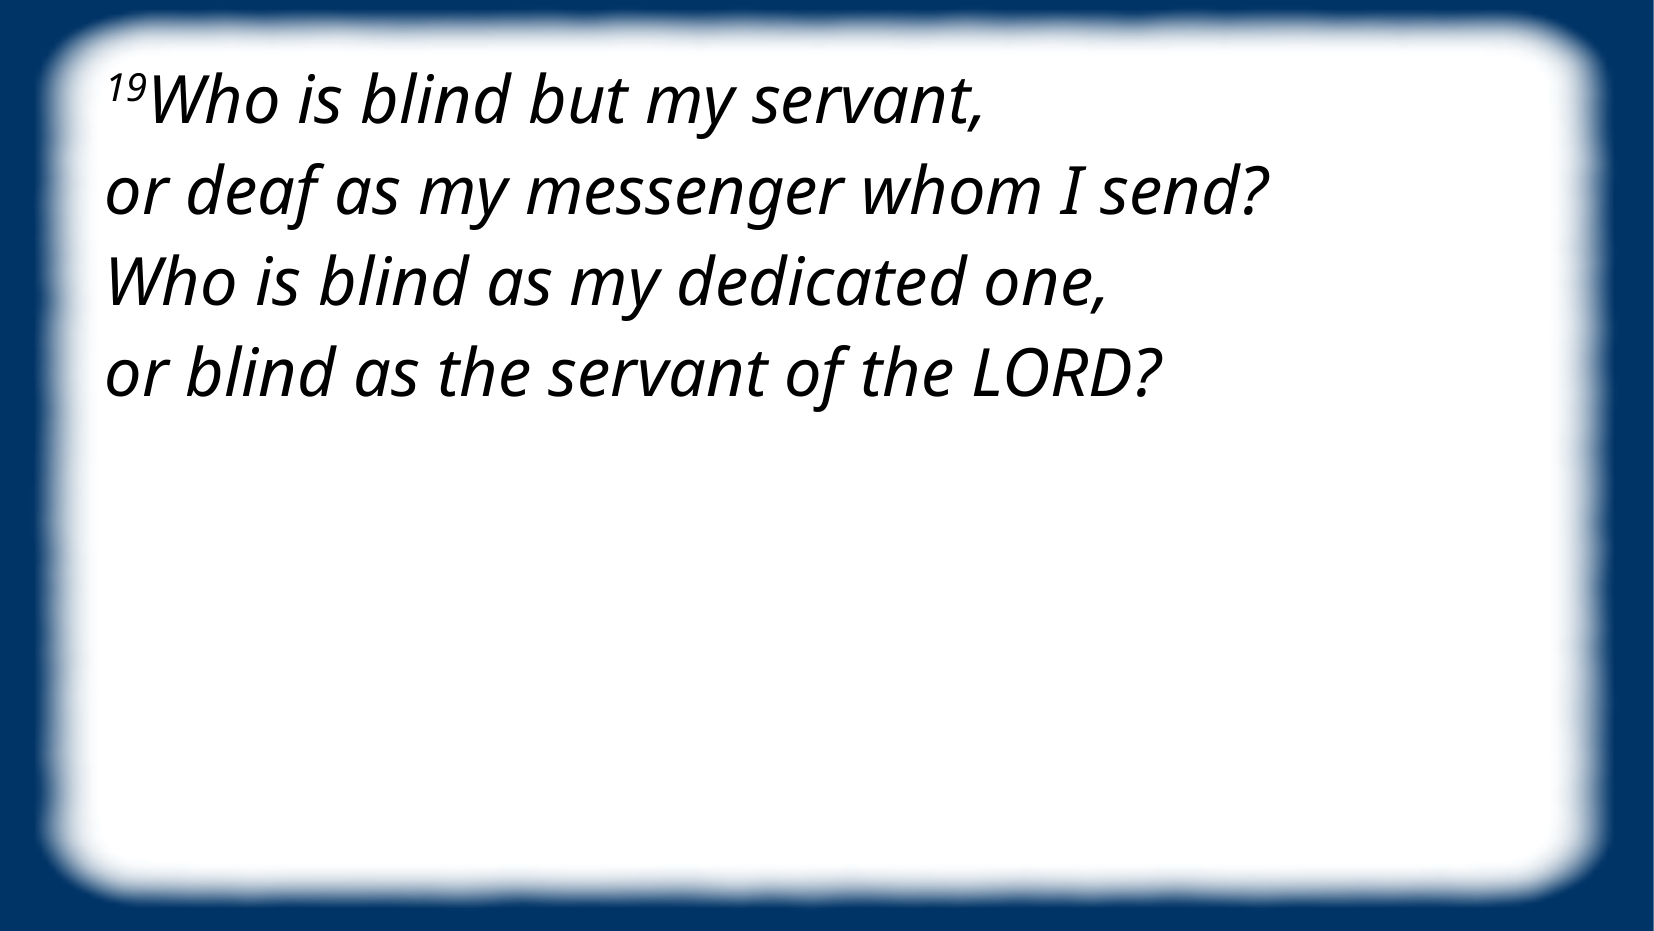

19Who is blind but my servant,
or deaf as my messenger whom I send?
Who is blind as my dedicated one,
or blind as the servant of the LORD?